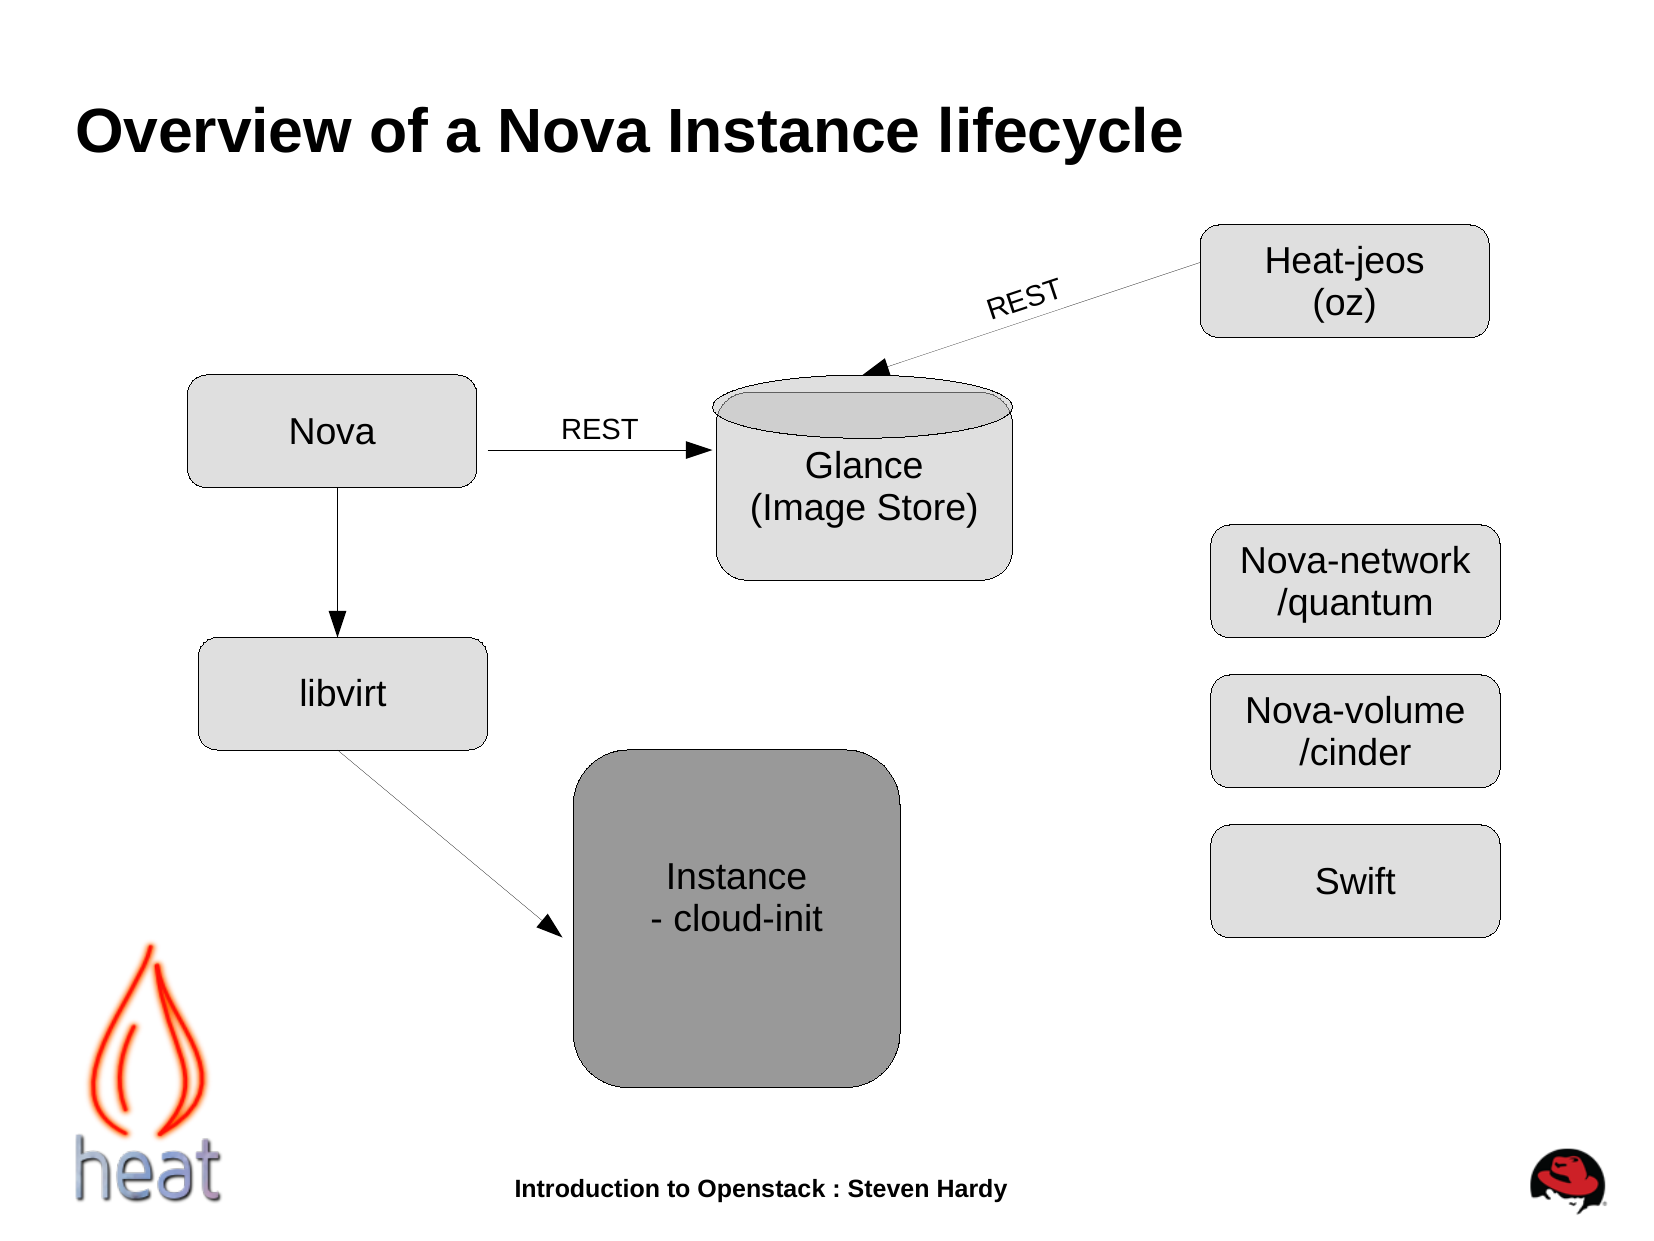

# Overview of a Nova Instance lifecycle
Heat-jeos
(oz)
REST
Nova
Glance
(Image Store)
REST
Nova-network
/quantum
libvirt
Nova-volume
/cinder
Instance
- cloud-init
Swift